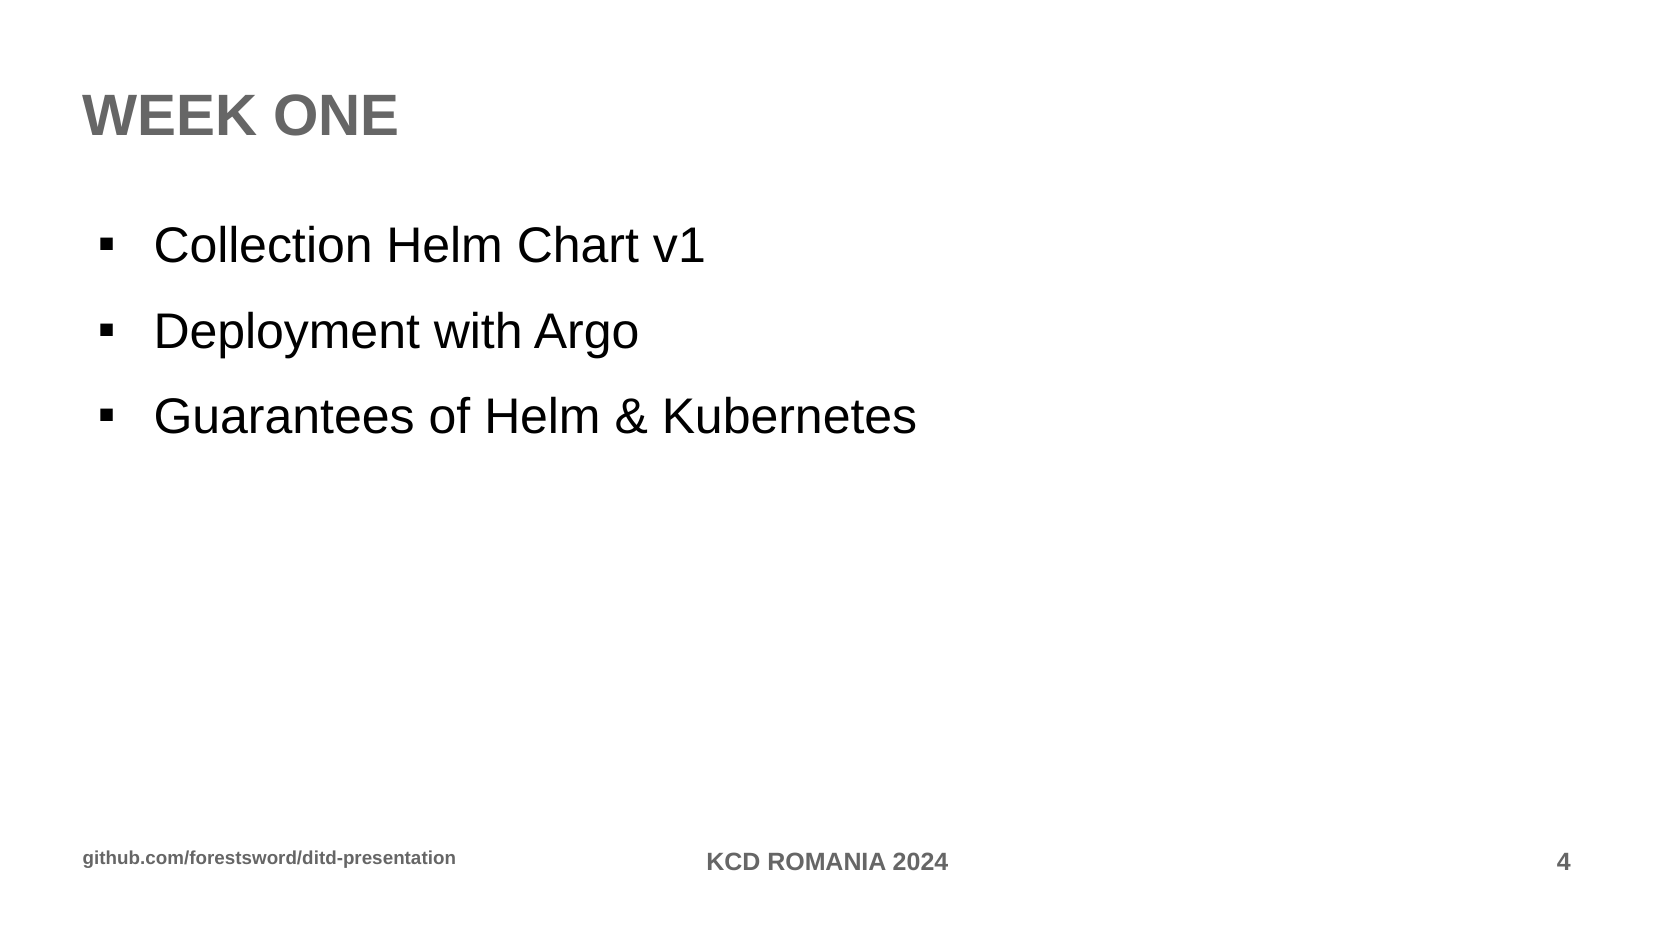

# WEEK ONE
Collection Helm Chart v1
Deployment with Argo
Guarantees of Helm & Kubernetes
github.com/forestsword/ditd-presentation
KCD ROMANIA 2024
4